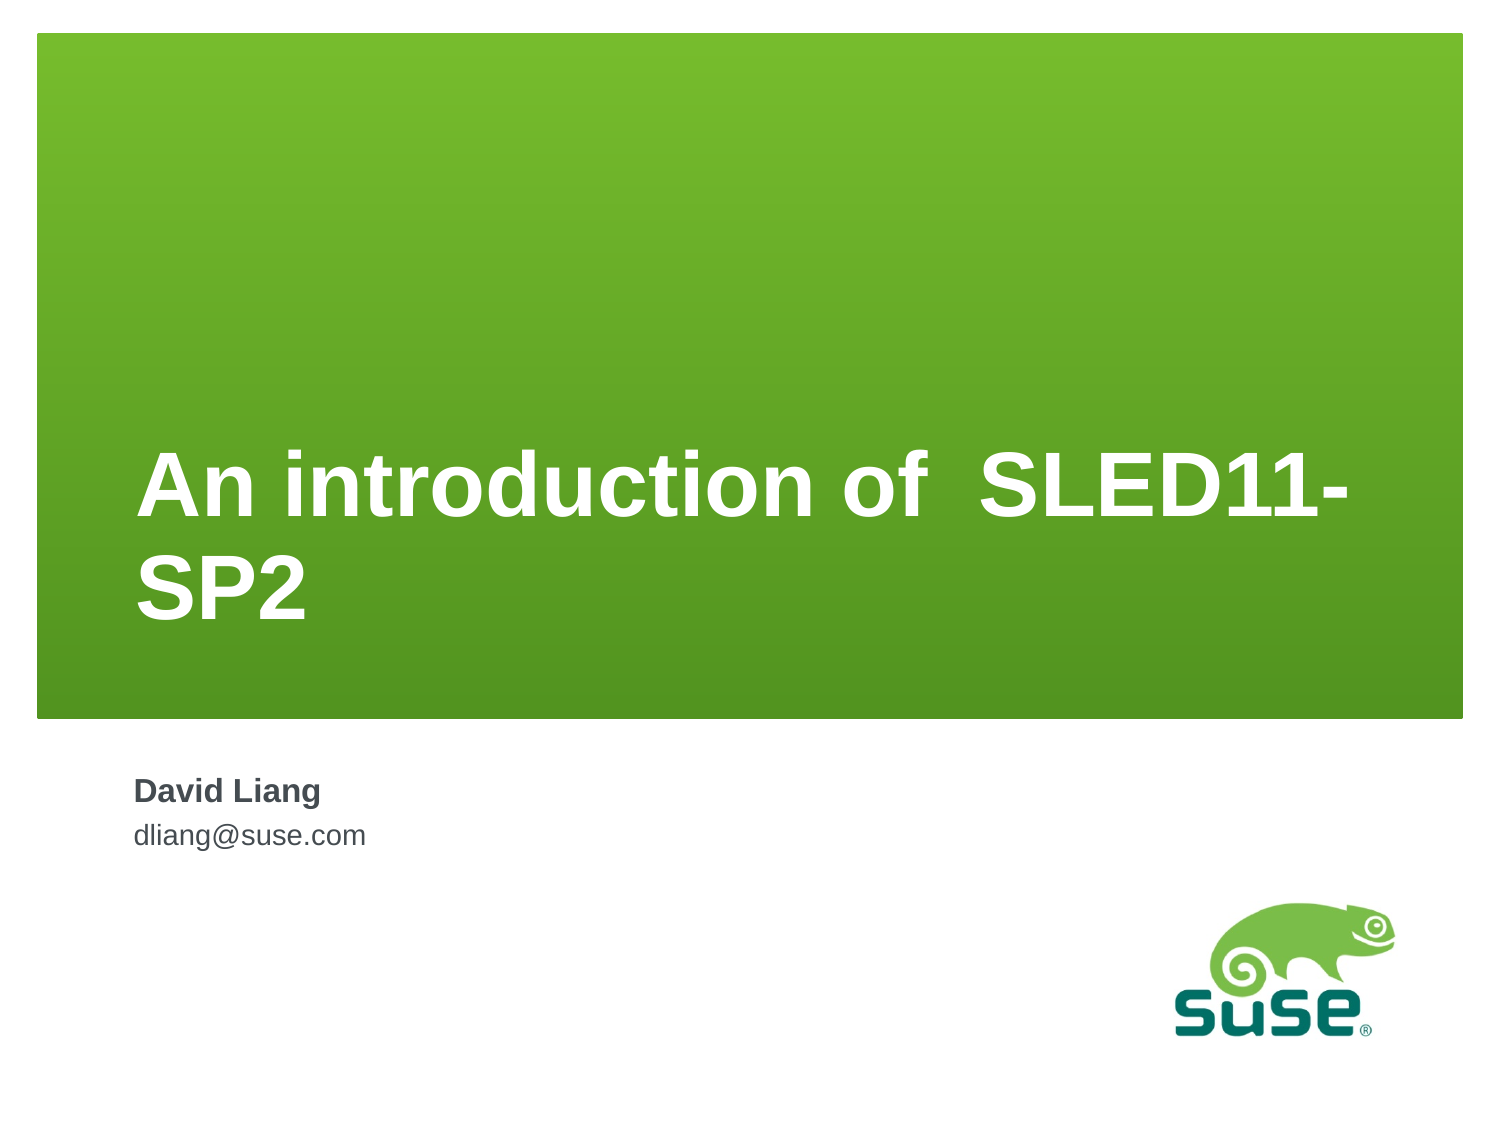

# An introduction of SLED11-SP2
David Liang
dliang@suse.com